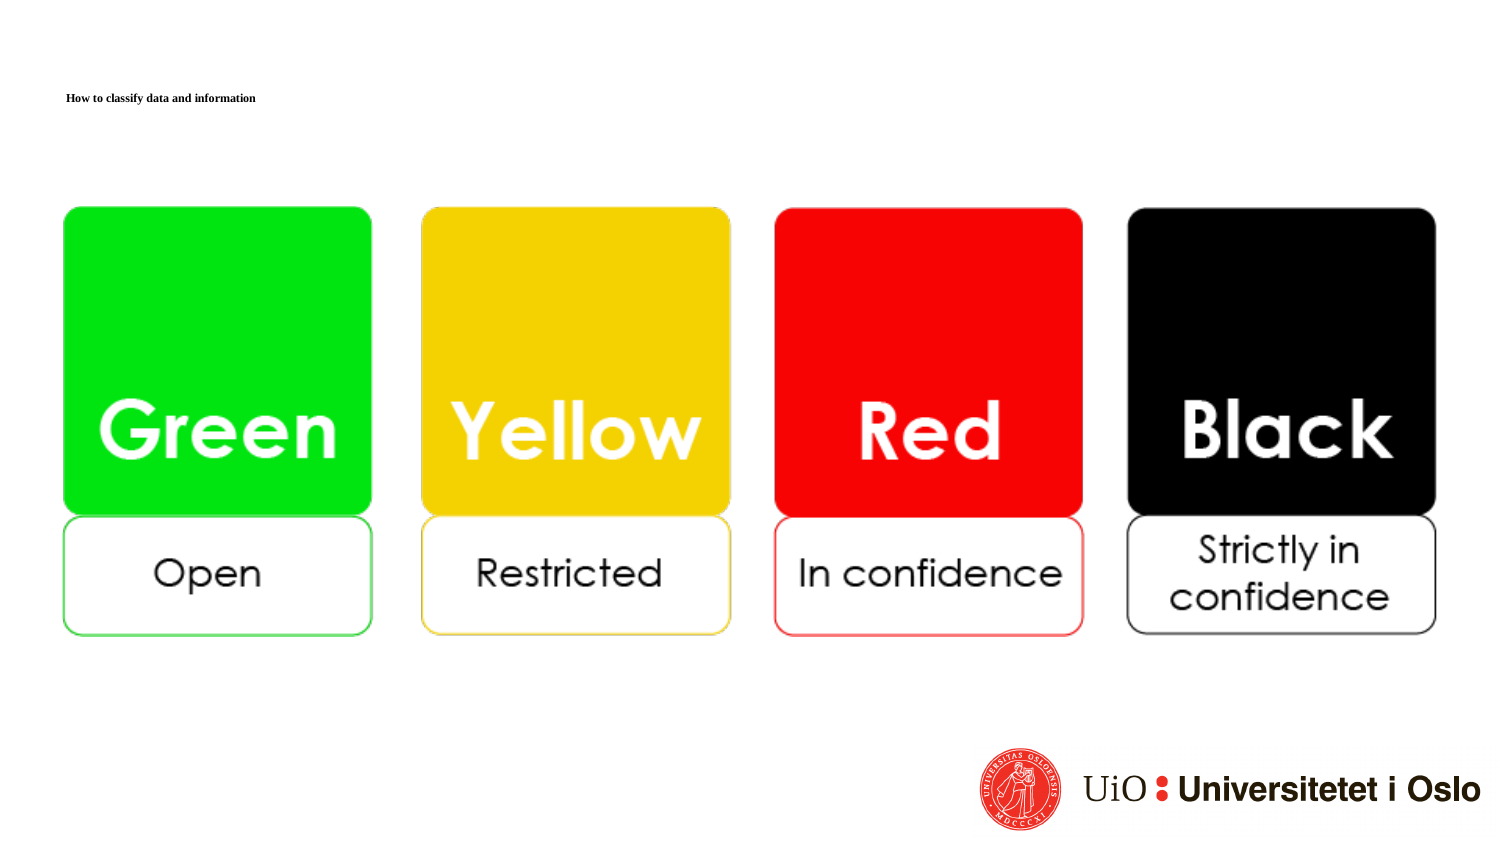

# How to classify data and information